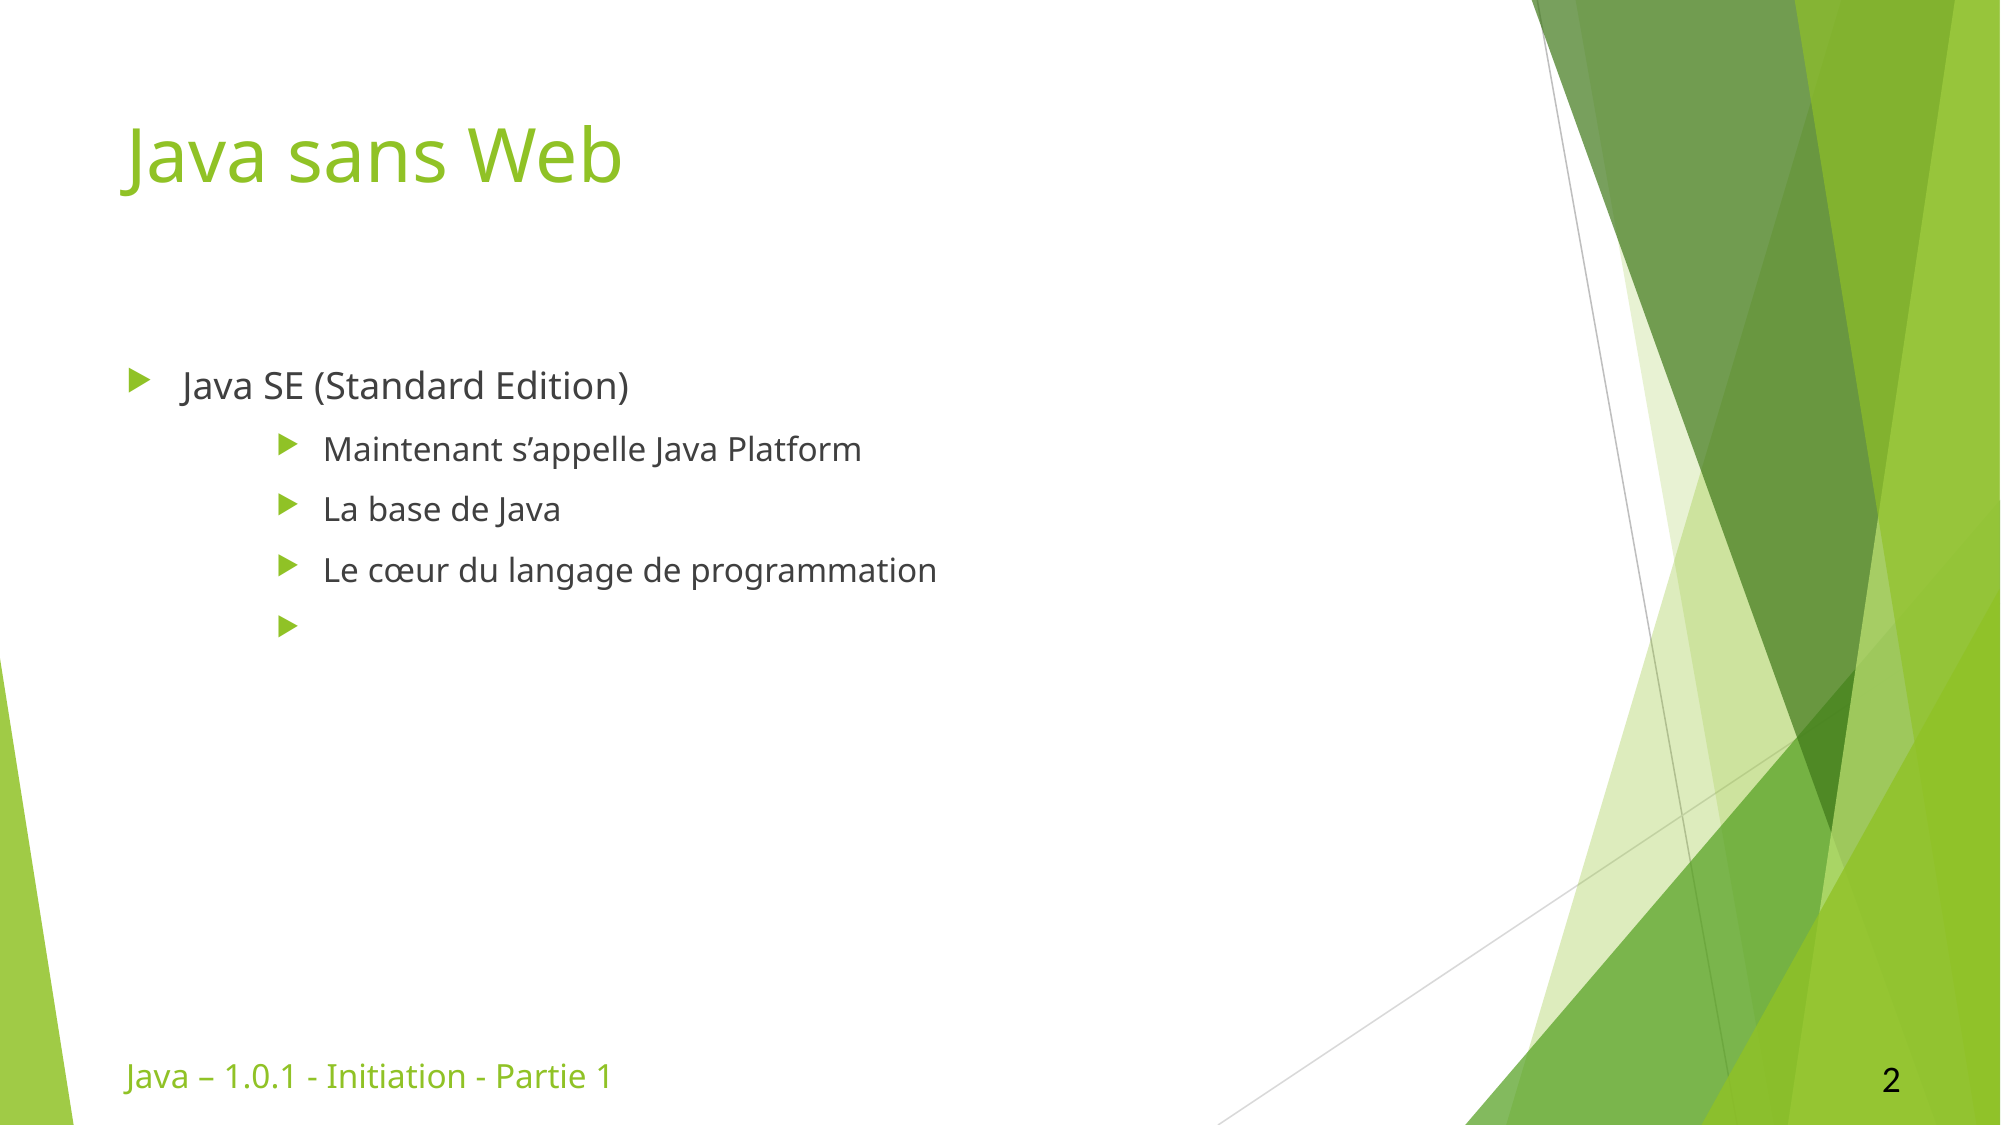

# Java sans Web
Java SE (Standard Edition)
Maintenant s’appelle Java Platform
La base de Java
Le cœur du langage de programmation
Java – 1.0.1 - Initiation - Partie 1